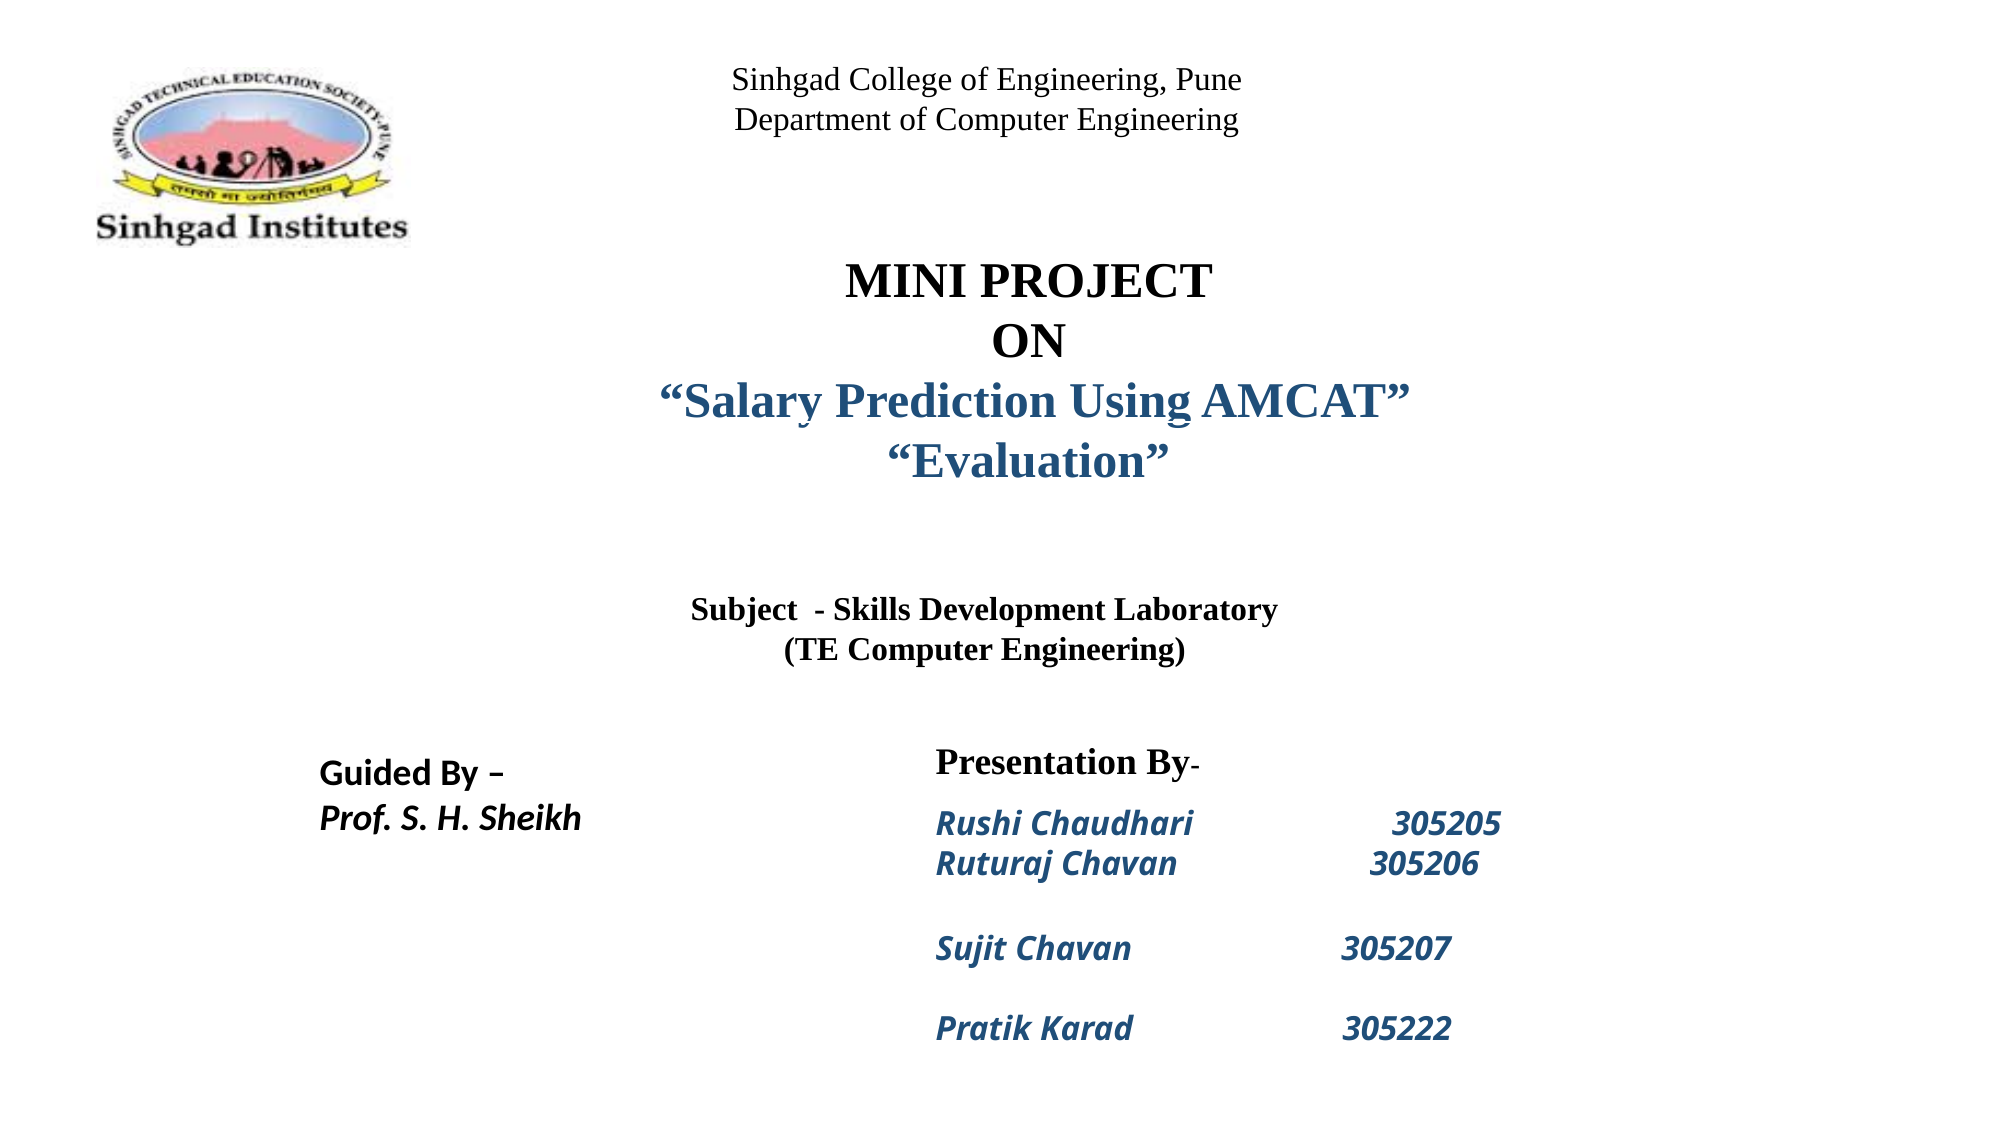

Sinhgad College of Engineering, Pune
Department of Computer Engineering
 MINI PROJECT
ON
 “Salary Prediction Using AMCAT” “Evaluation”
Subject - Skills Development Laboratory
(TE Computer Engineering)
Presentation By-
Rushi Chaudhari 	 	 305205
Ruturaj Chavan 305206
Sujit Chavan 305207
Pratik Karad 305222
Guided By –
Prof. S. H. Sheikh